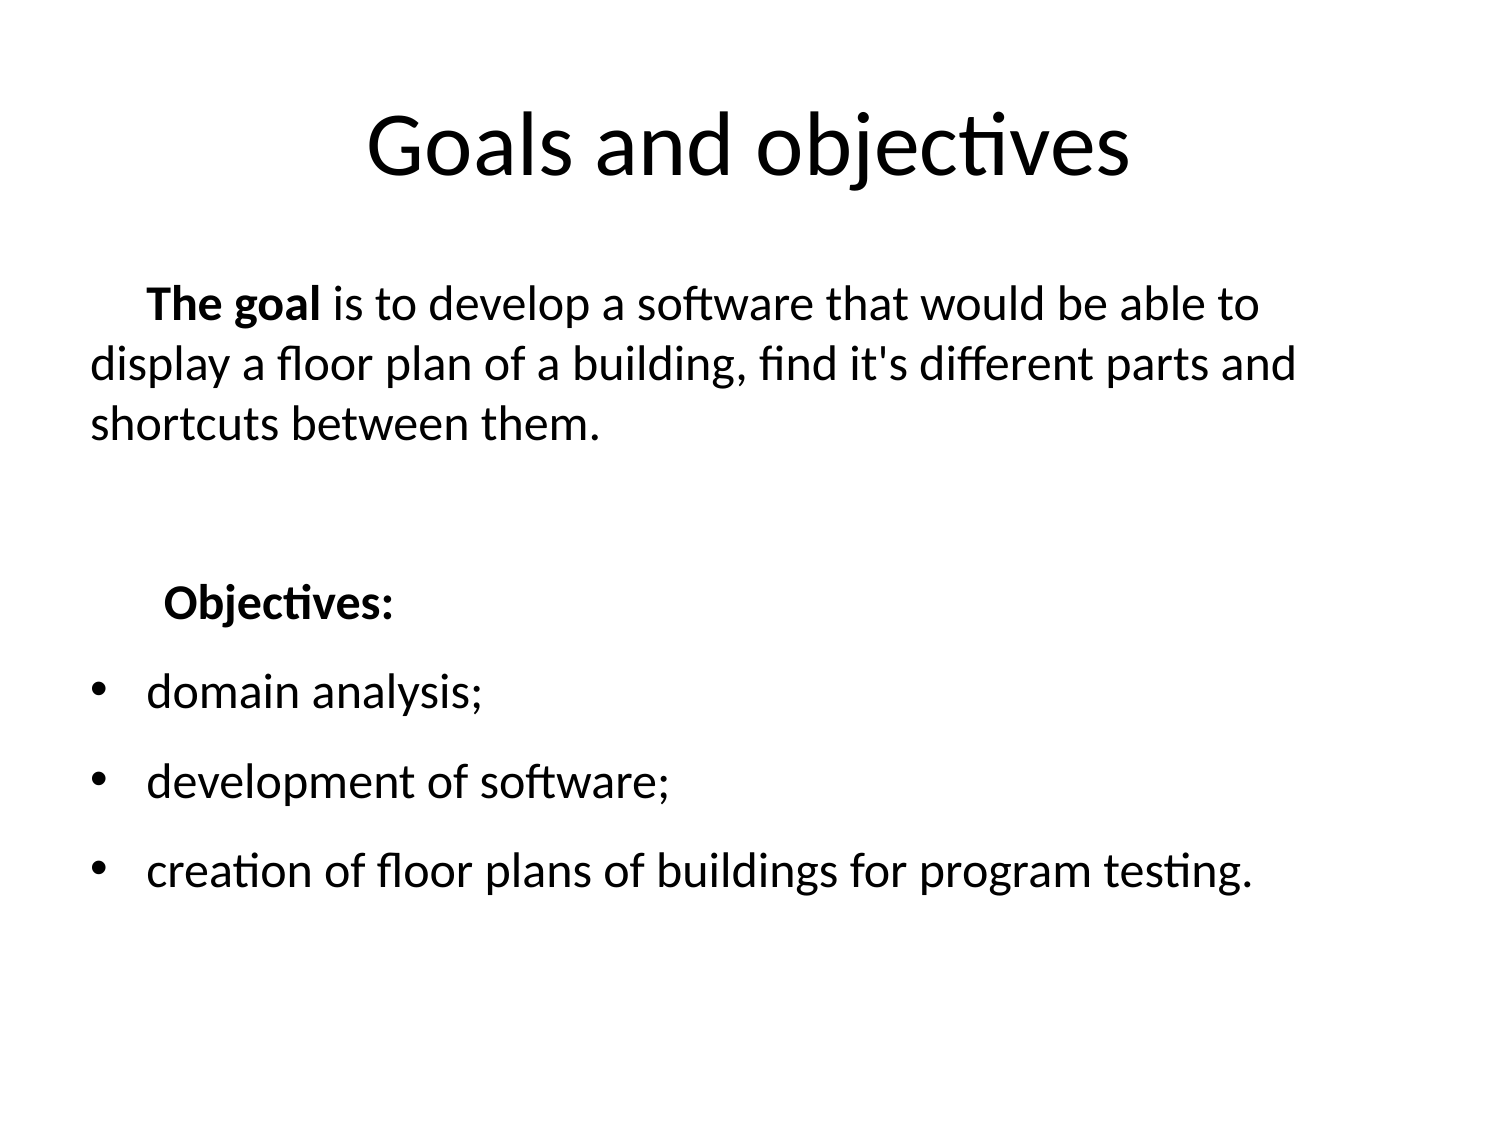

# Goals and objectives
The goal is to develop a software that would be able to display a floor plan of a building, find it's different parts and shortcuts between them.
	Objectives:
domain analysis;
development of software;
creation of floor plans of buildings for program testing.